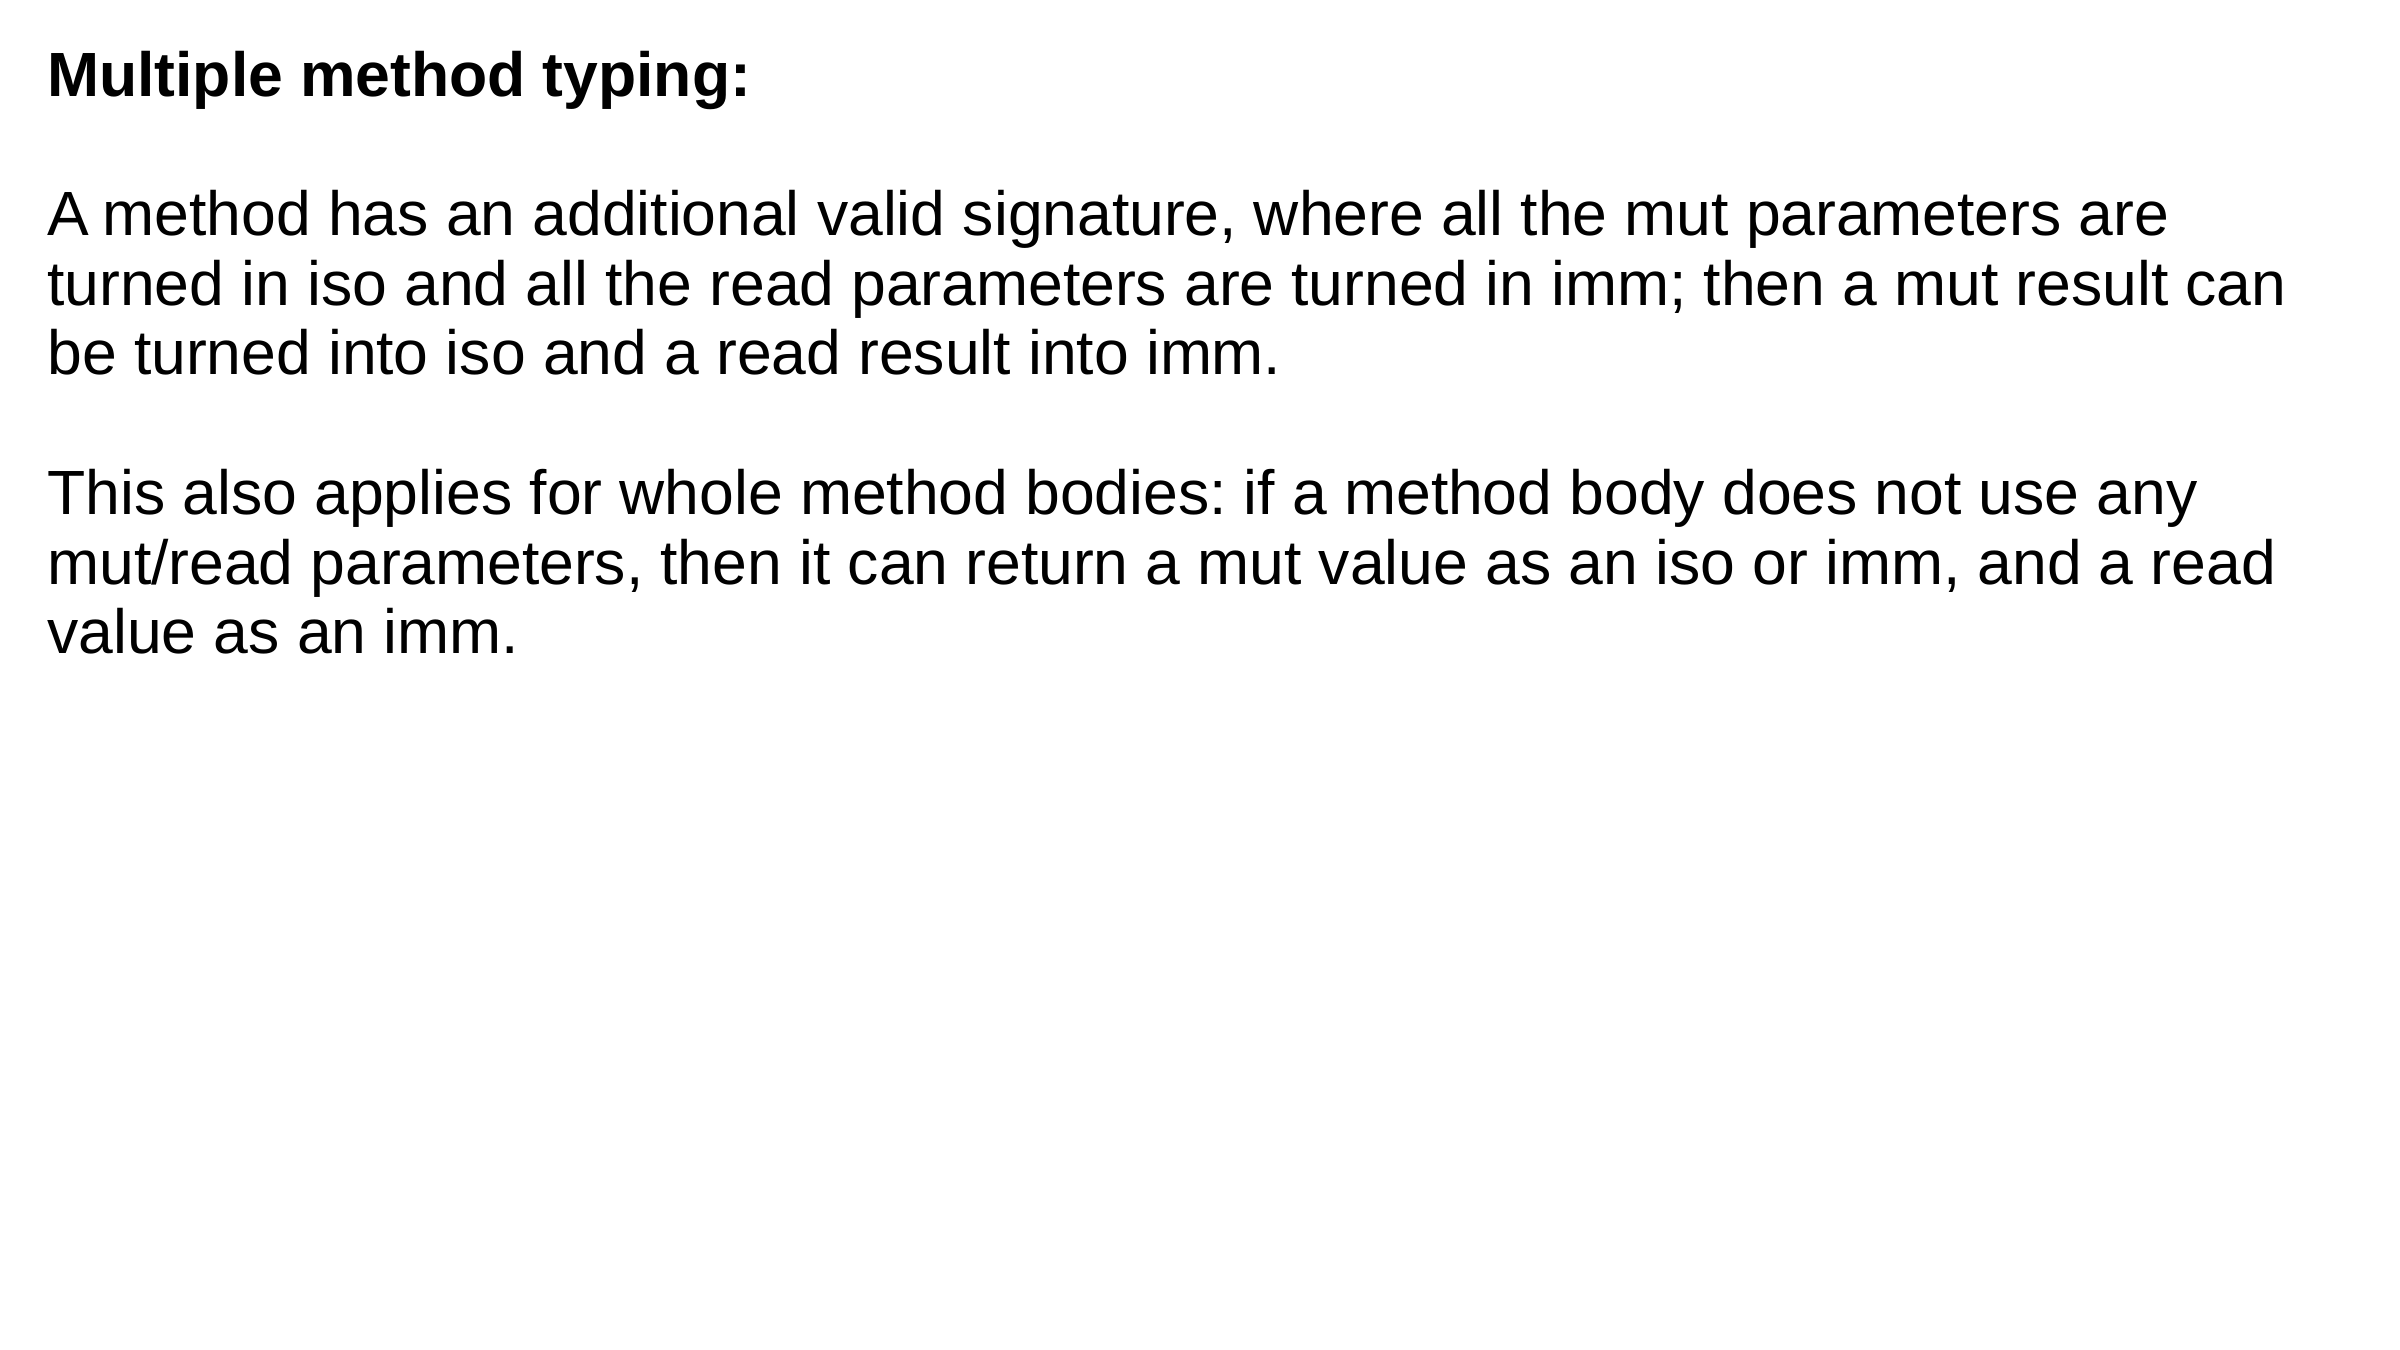

Multiple method typing:
A method has an additional valid signature, where all the mut parameters are turned in iso and all the read parameters are turned in imm; then a mut result can be turned into iso and a read result into imm.
This also applies for whole method bodies: if a method body does not use any mut/read parameters, then it can return a mut value as an iso or imm, and a read value as an imm.